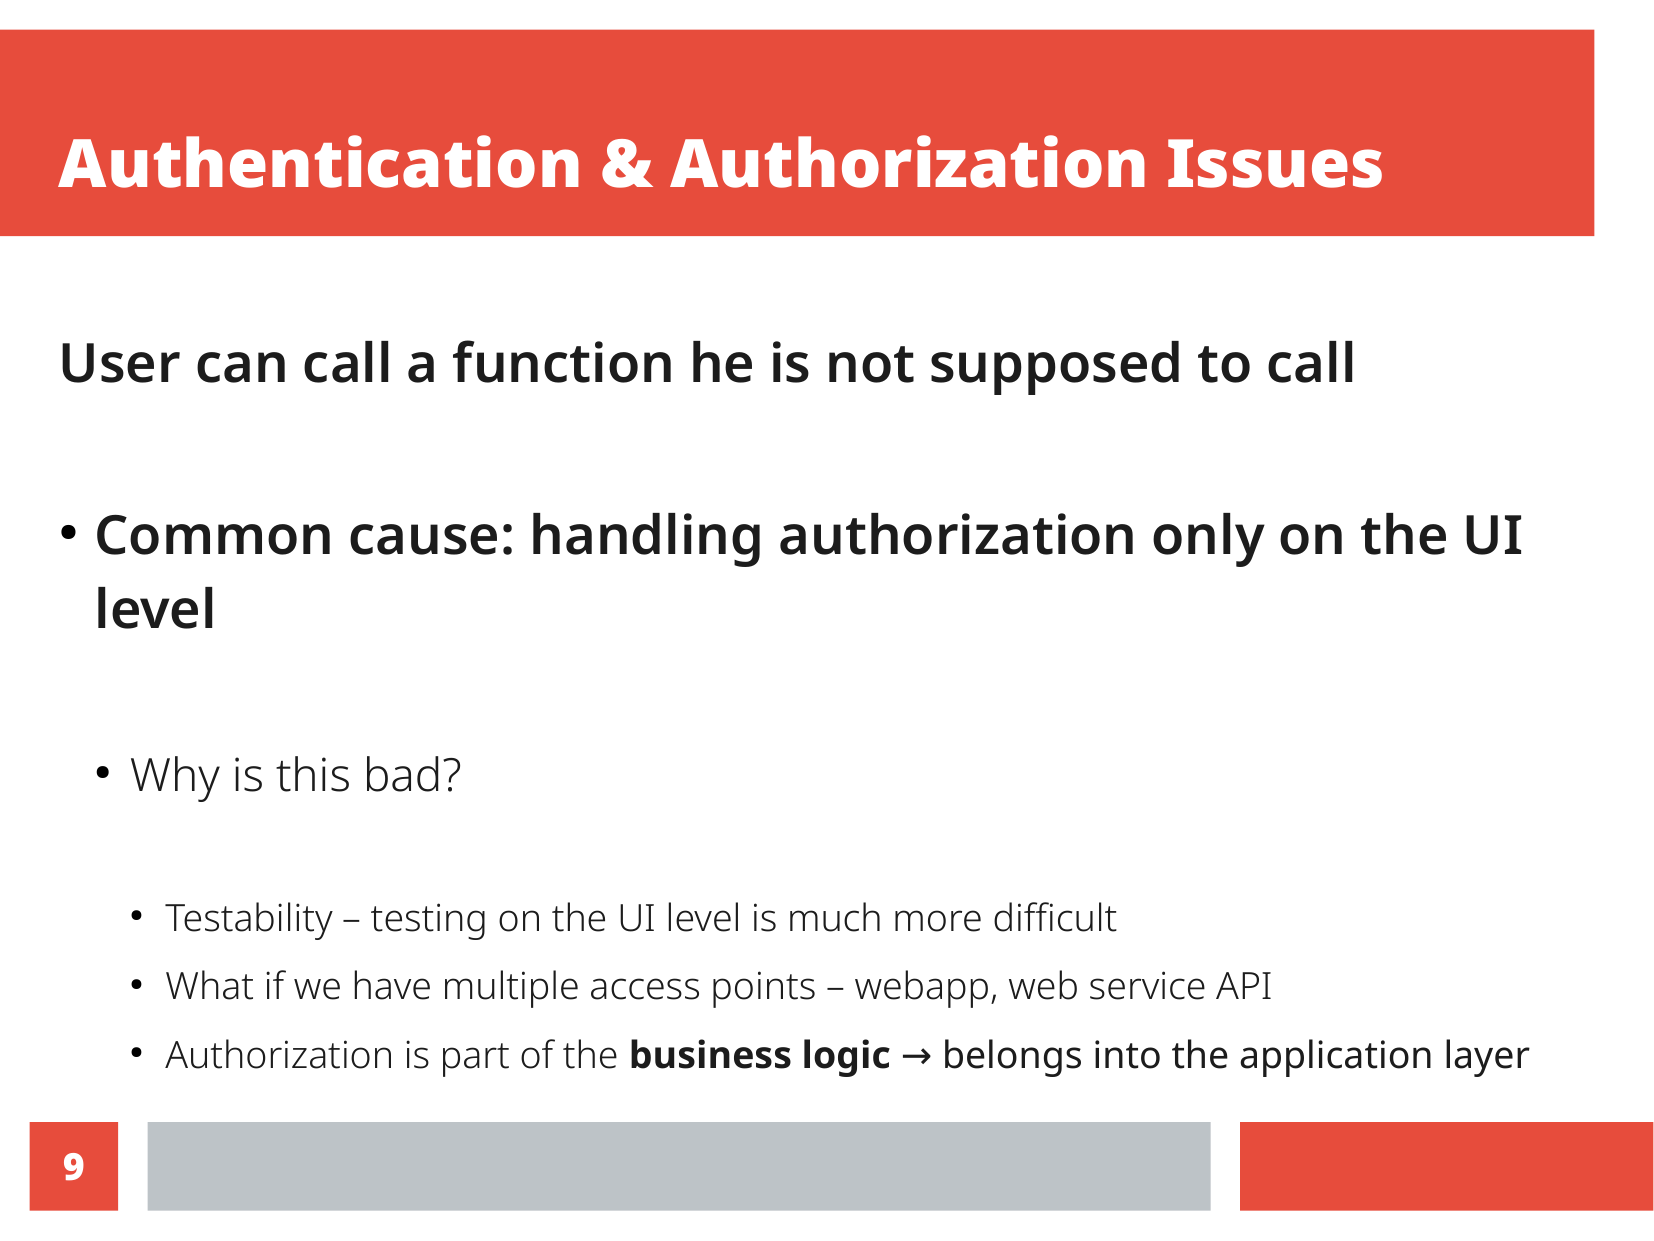

# Authentication & Authorization Issues
User can call a function he is not supposed to call
Common cause: handling authorization only on the UI level
Why is this bad?
Testability – testing on the UI level is much more difficult
What if we have multiple access points – webapp, web service API
Authorization is part of the business logic → belongs into the application layer
9